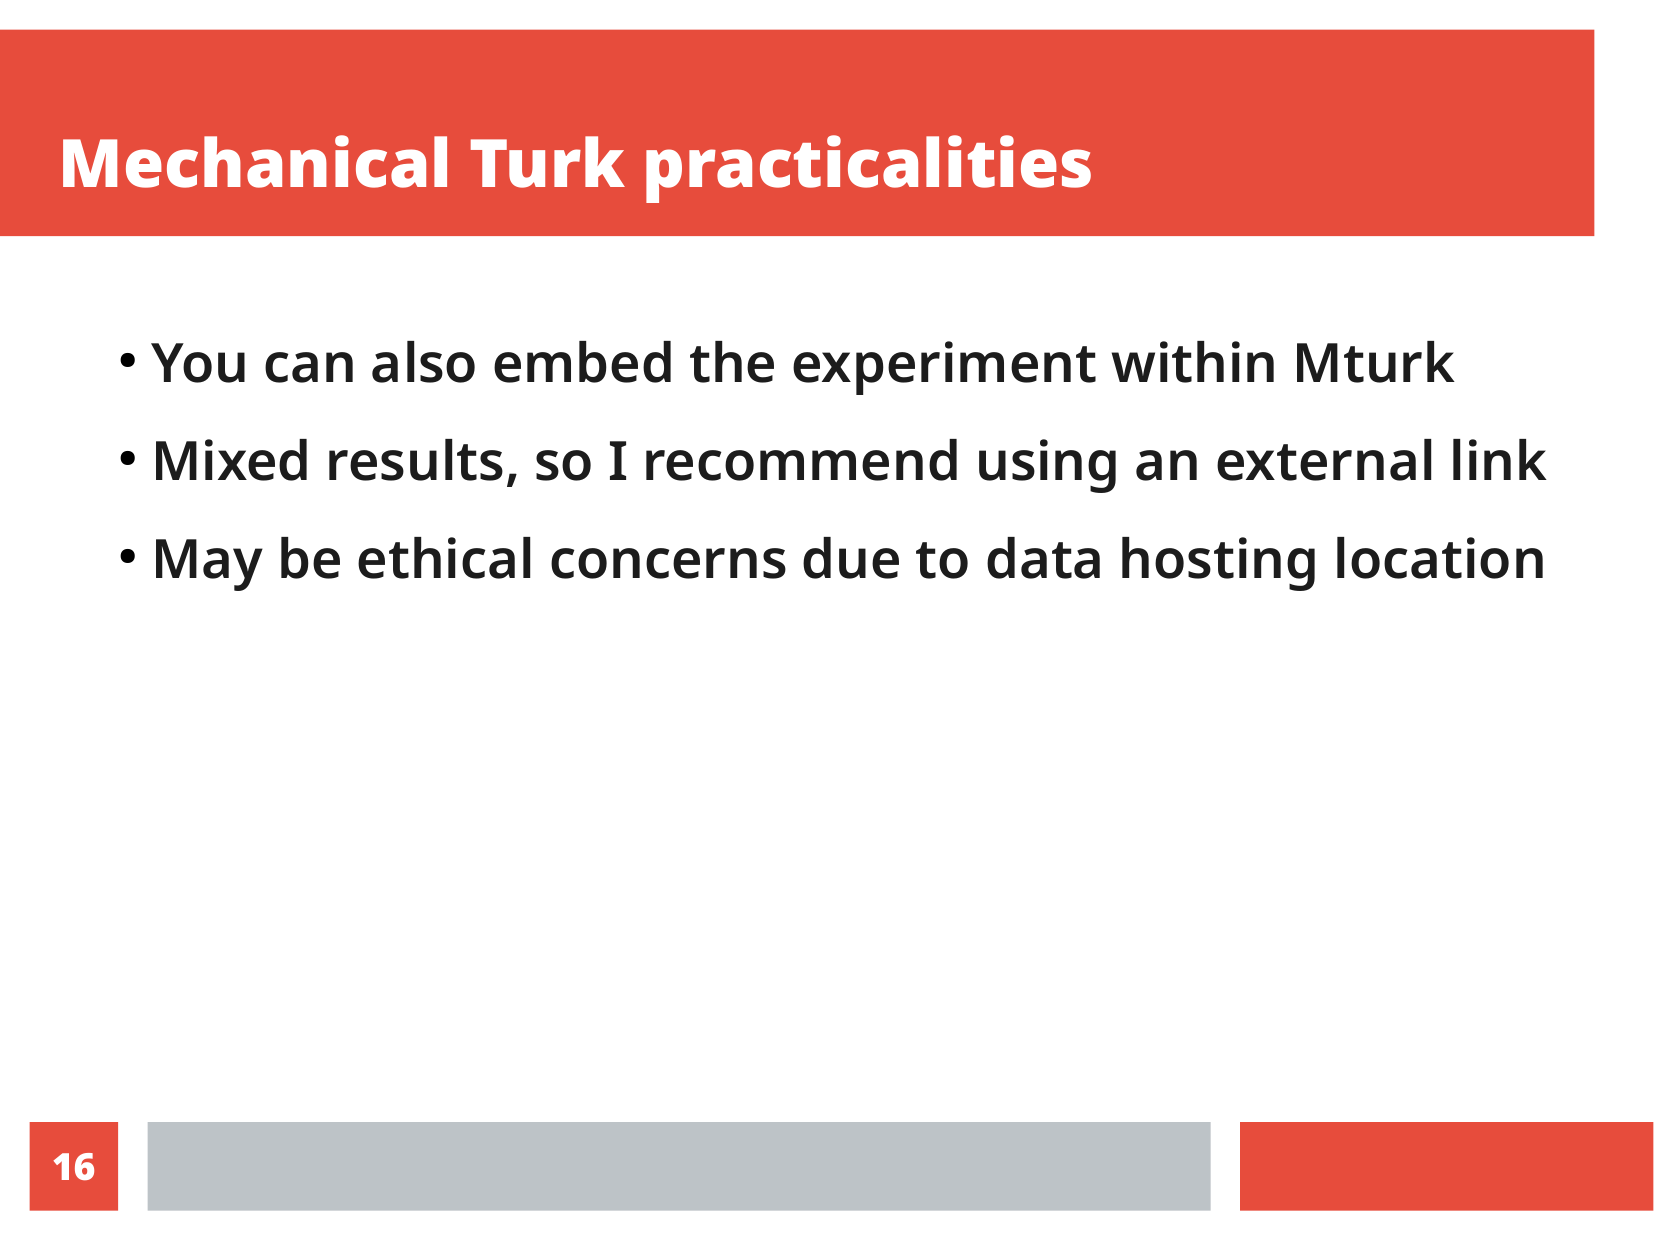

# Mechanical Turk practicalities
 You can also embed the experiment within Mturk
 Mixed results, so I recommend using an external link
 May be ethical concerns due to data hosting location
16